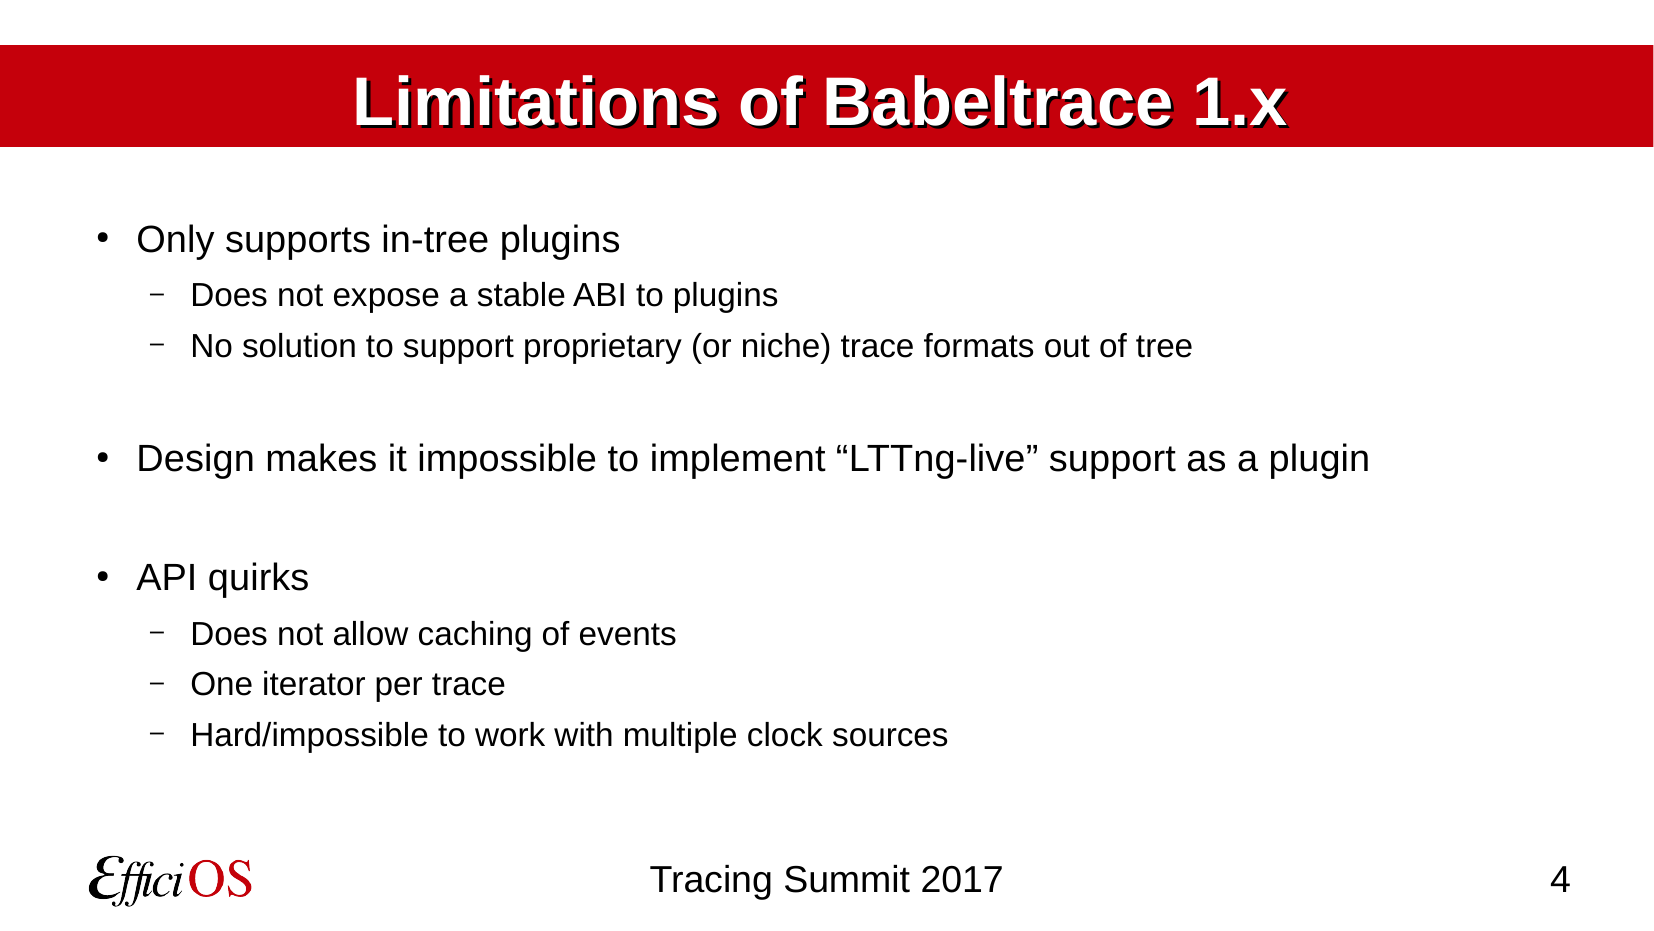

# Limitations of Babeltrace 1.x
Only supports in-tree plugins
Does not expose a stable ABI to plugins
No solution to support proprietary (or niche) trace formats out of tree
Design makes it impossible to implement “LTTng-live” support as a plugin
API quirks
Does not allow caching of events
One iterator per trace
Hard/impossible to work with multiple clock sources
Tracing Summit 2017
4